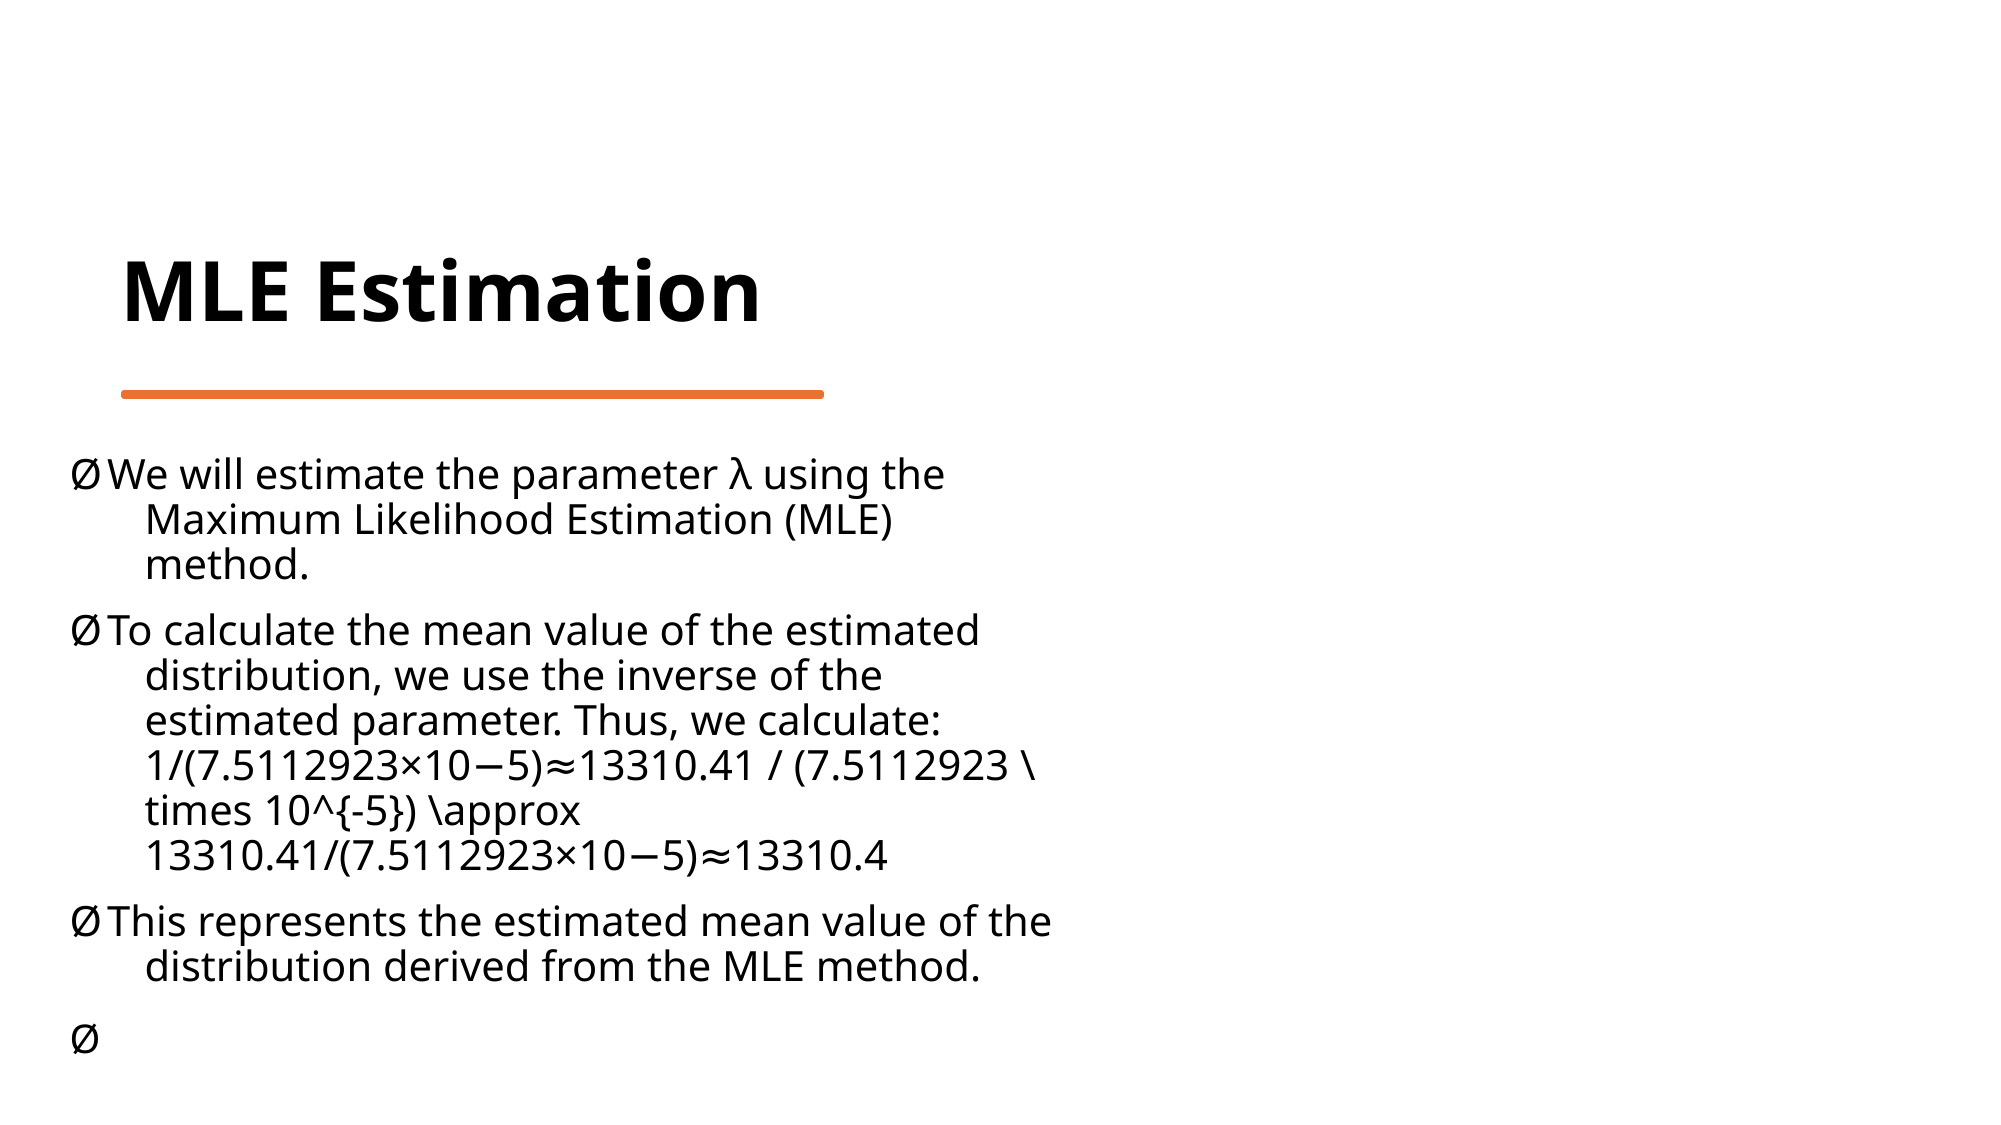

# MLE Estimation
We will estimate the parameter λ using the Maximum Likelihood Estimation (MLE) method.
To calculate the mean value of the estimated distribution, we use the inverse of the estimated parameter. Thus, we calculate: 1/(7.5112923×10−5)≈13310.41 / (7.5112923 \times 10^{-5}) \approx 13310.41/(7.5112923×10−5)≈13310.4
This represents the estimated mean value of the distribution derived from the MLE method.